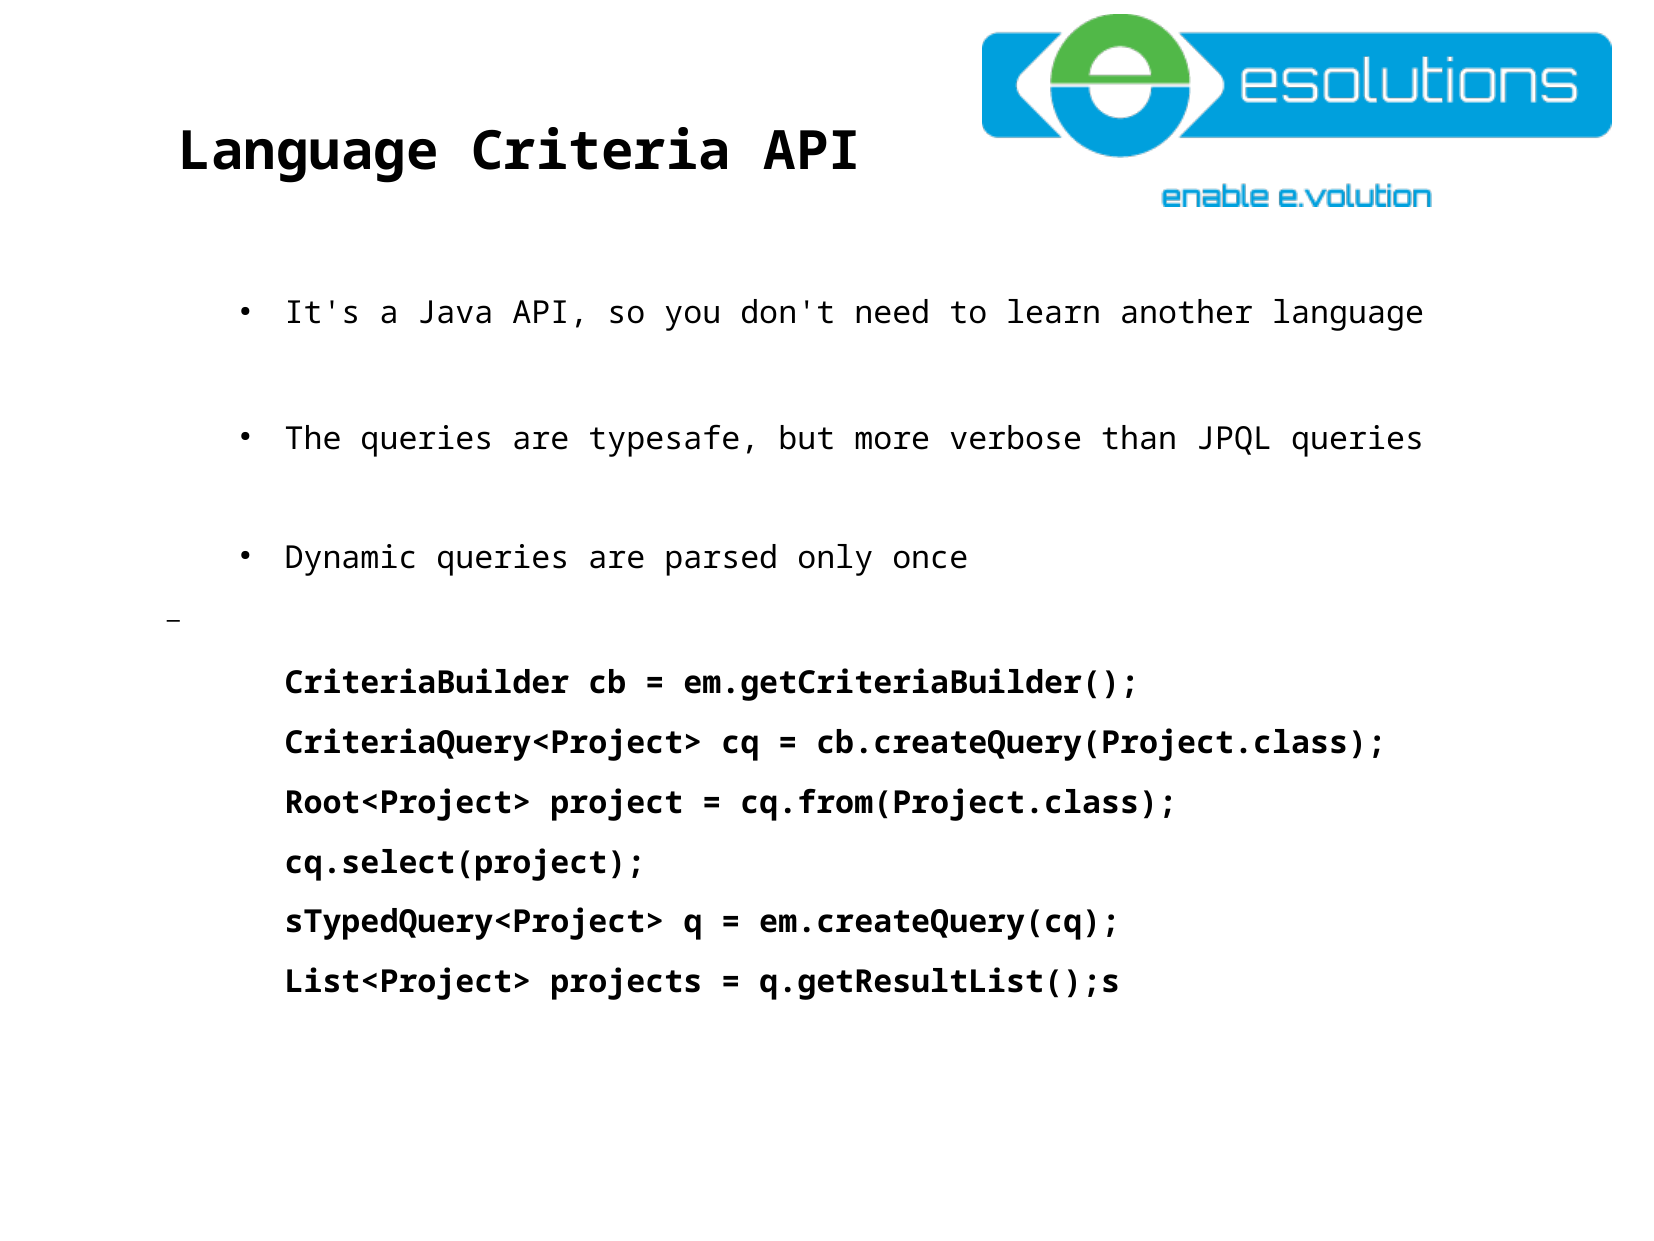

#
Language Criteria API
It's a Java API, so you don't need to learn another language
The queries are typesafe, but more verbose than JPQL queries
Dynamic queries are parsed only once
CriteriaBuilder cb = em.getCriteriaBuilder();
CriteriaQuery<Project> cq = cb.createQuery(Project.class);
Root<Project> project = cq.from(Project.class);
cq.select(project);
sTypedQuery<Project> q = em.createQuery(cq);
List<Project> projects = q.getResultList();s